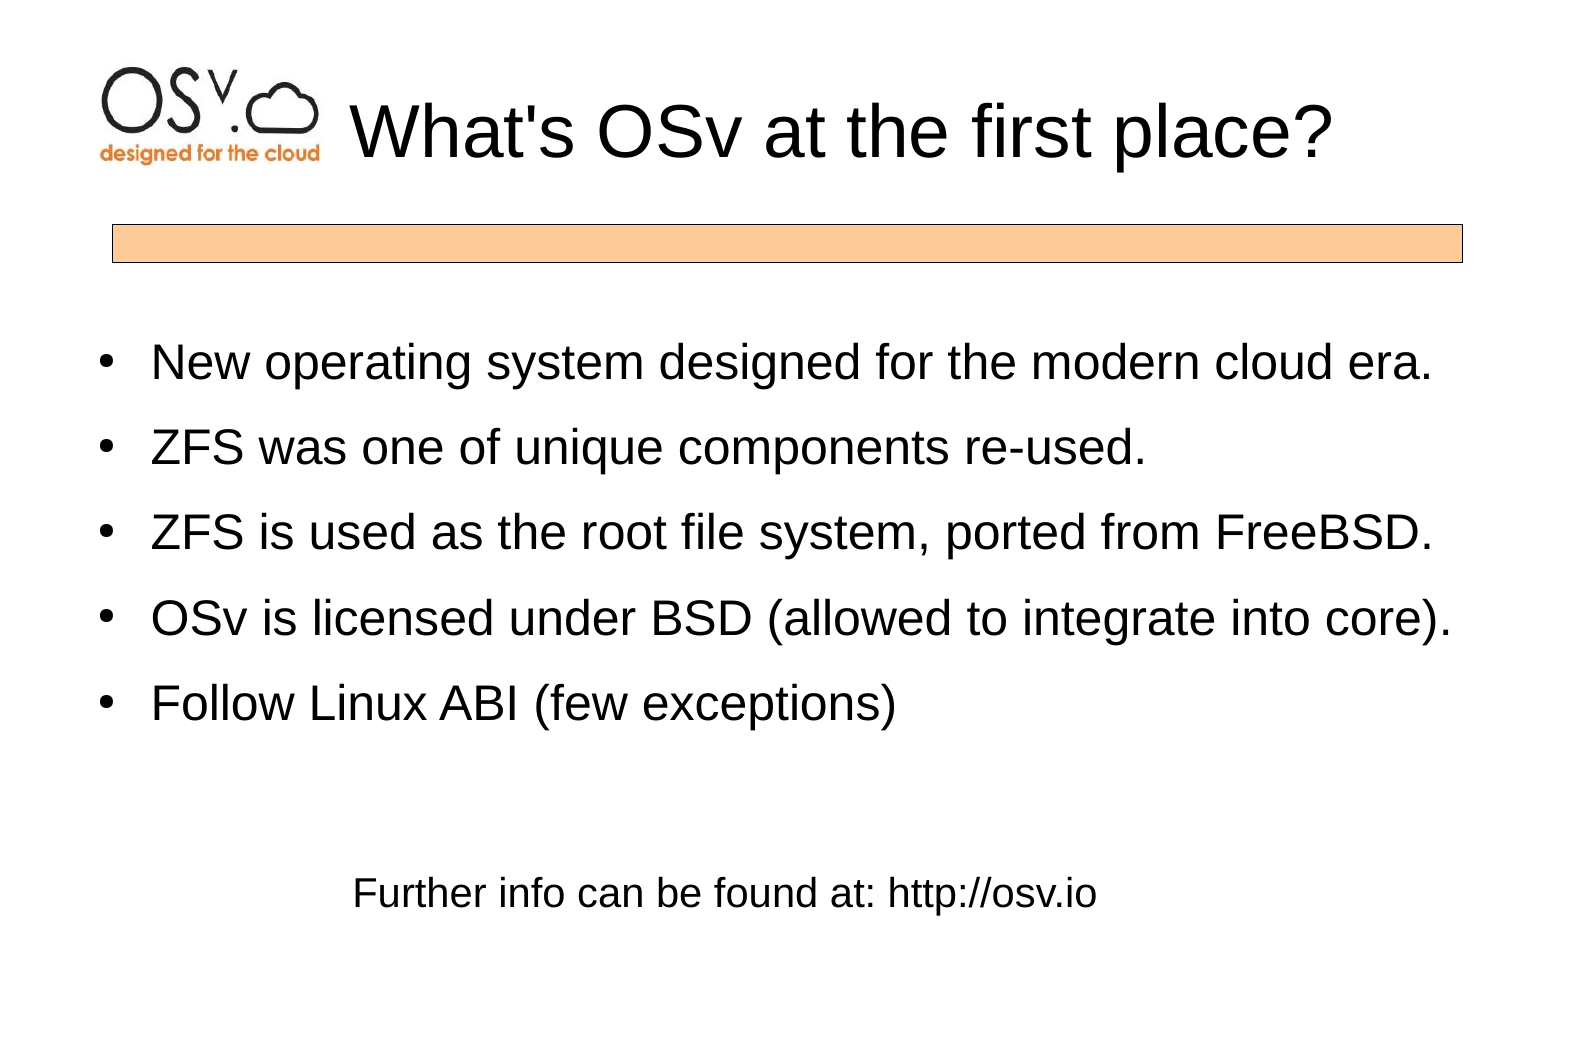

# What's OSv at the first place?
New operating system designed for the modern cloud era.
ZFS was one of unique components re-used.
ZFS is used as the root file system, ported from FreeBSD.
OSv is licensed under BSD (allowed to integrate into core).
Follow Linux ABI (few exceptions)
Further info can be found at: http://osv.io